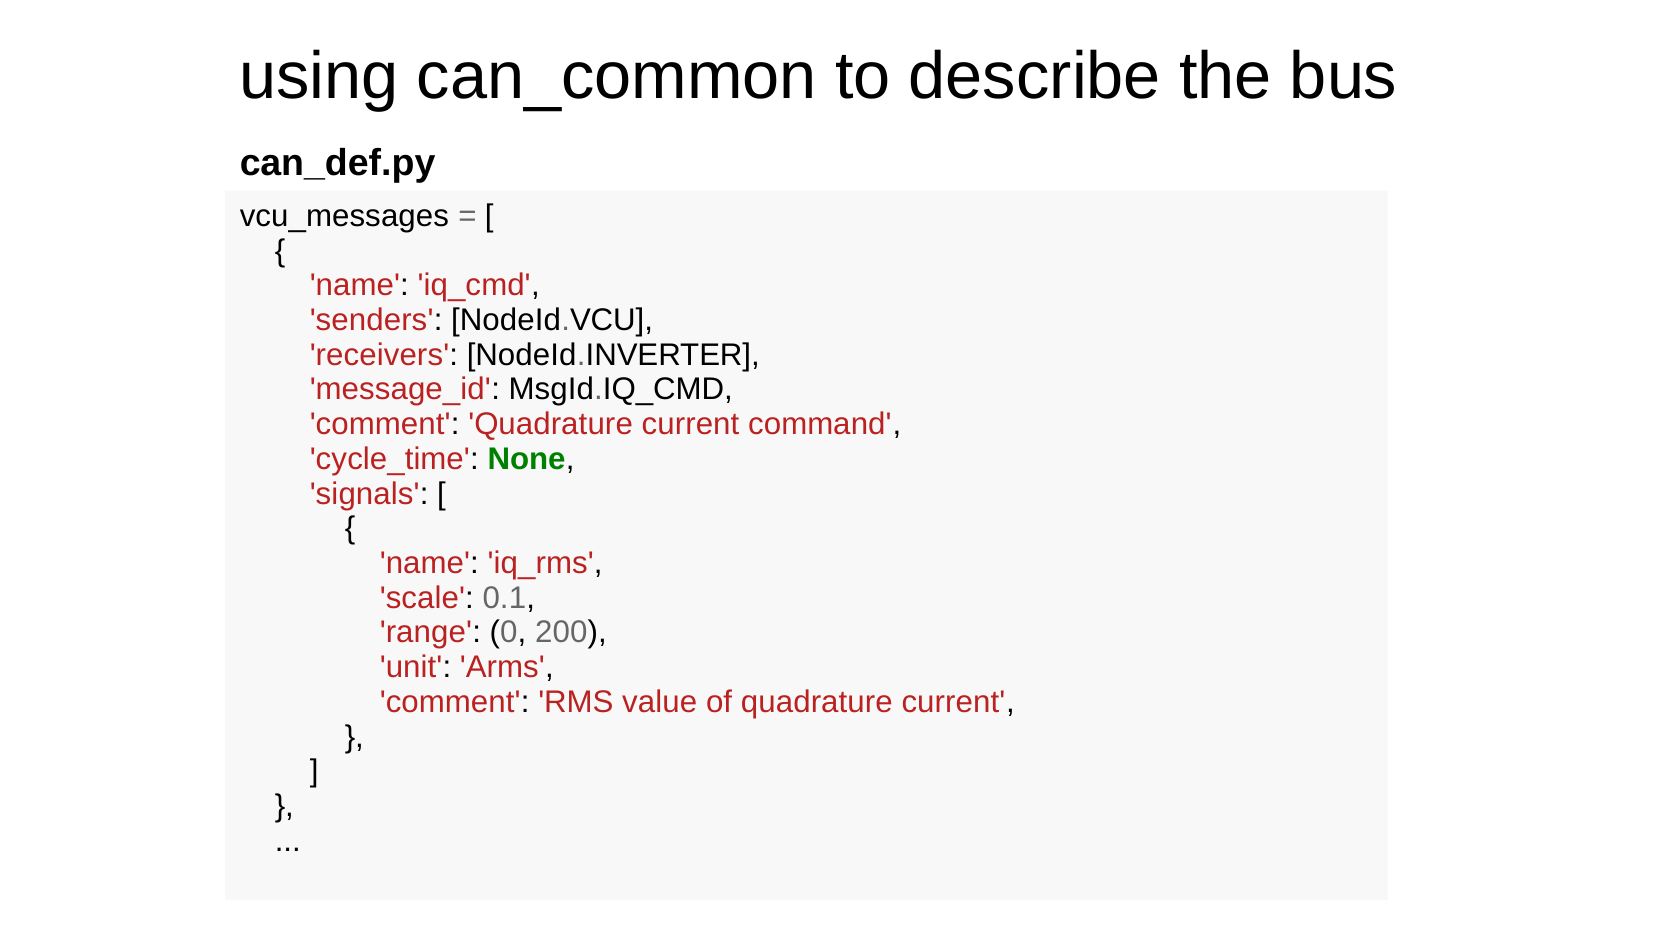

# using can_common to describe the bus
can_def.py
vcu_messages = [
 {
 'name': 'iq_cmd',
 'senders': [NodeId.VCU],
 'receivers': [NodeId.INVERTER],
 'message_id': MsgId.IQ_CMD,
 'comment': 'Quadrature current command',
 'cycle_time': None,
 'signals': [
 {
 'name': 'iq_rms',
 'scale': 0.1,
 'range': (0, 200),
 'unit': 'Arms',
 'comment': 'RMS value of quadrature current',
 },
 ]
 },
 ...